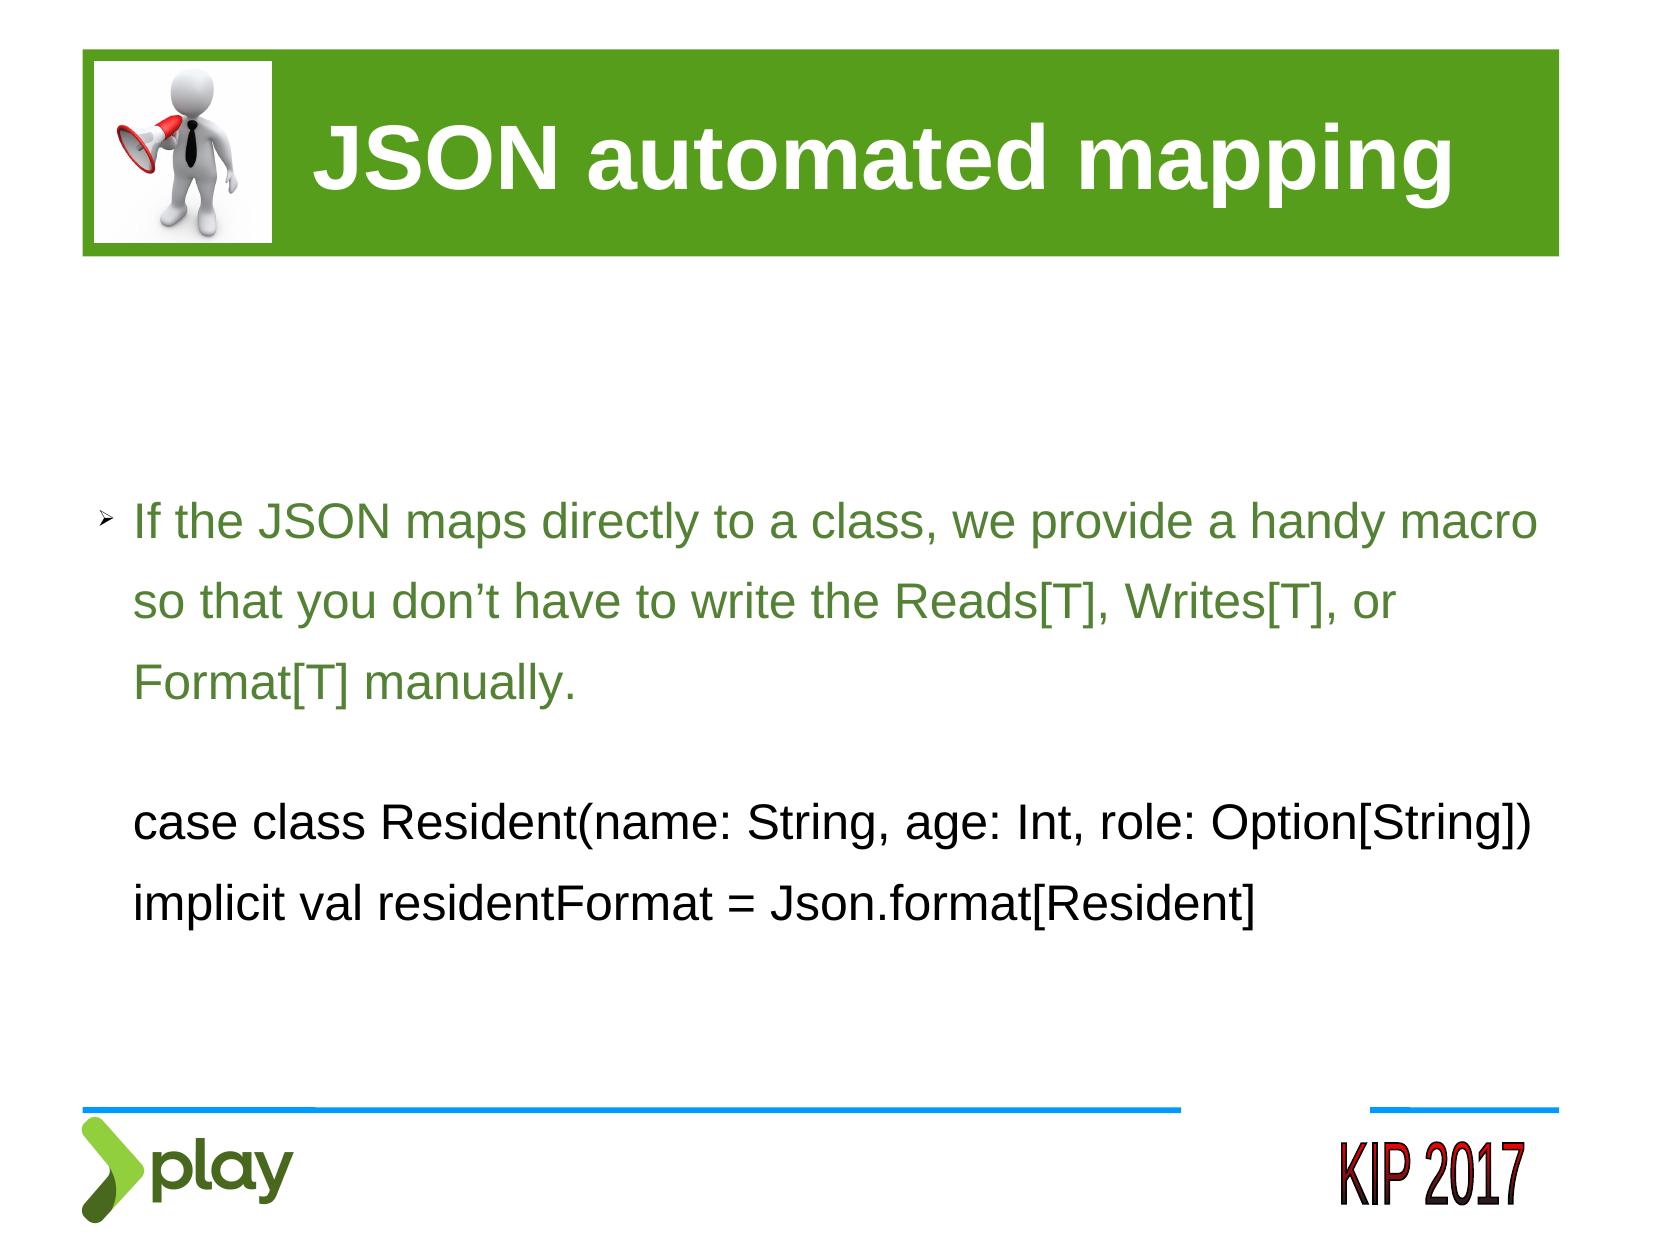

# JSON automated mapping
If the JSON maps directly to a class, we provide a handy macro
so that you don’t have to write the Reads[T], Writes[T], or
Format[T] manually.
case class Resident(name: String, age: Int, role: Option[String])
implicit val residentFormat = Json.format[Resident]